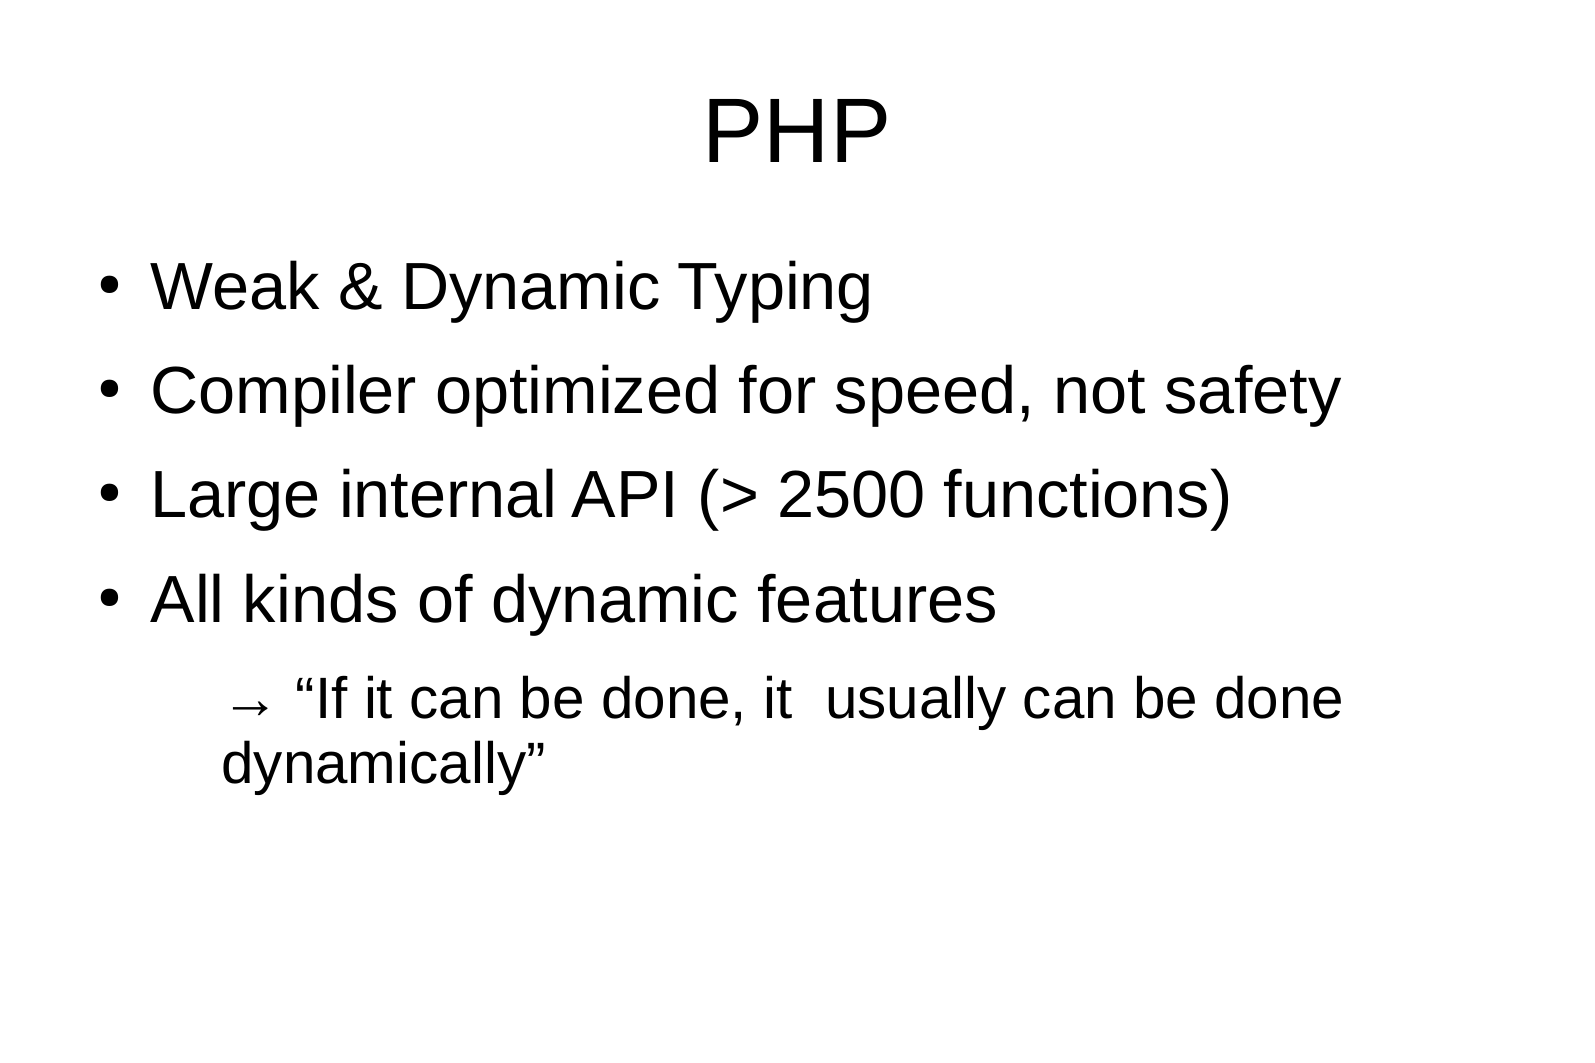

# PHP
Weak & Dynamic Typing
Compiler optimized for speed, not safety
Large internal API (> 2500 functions)
All kinds of dynamic features
→ “If it can be done, it usually can be done dynamically”